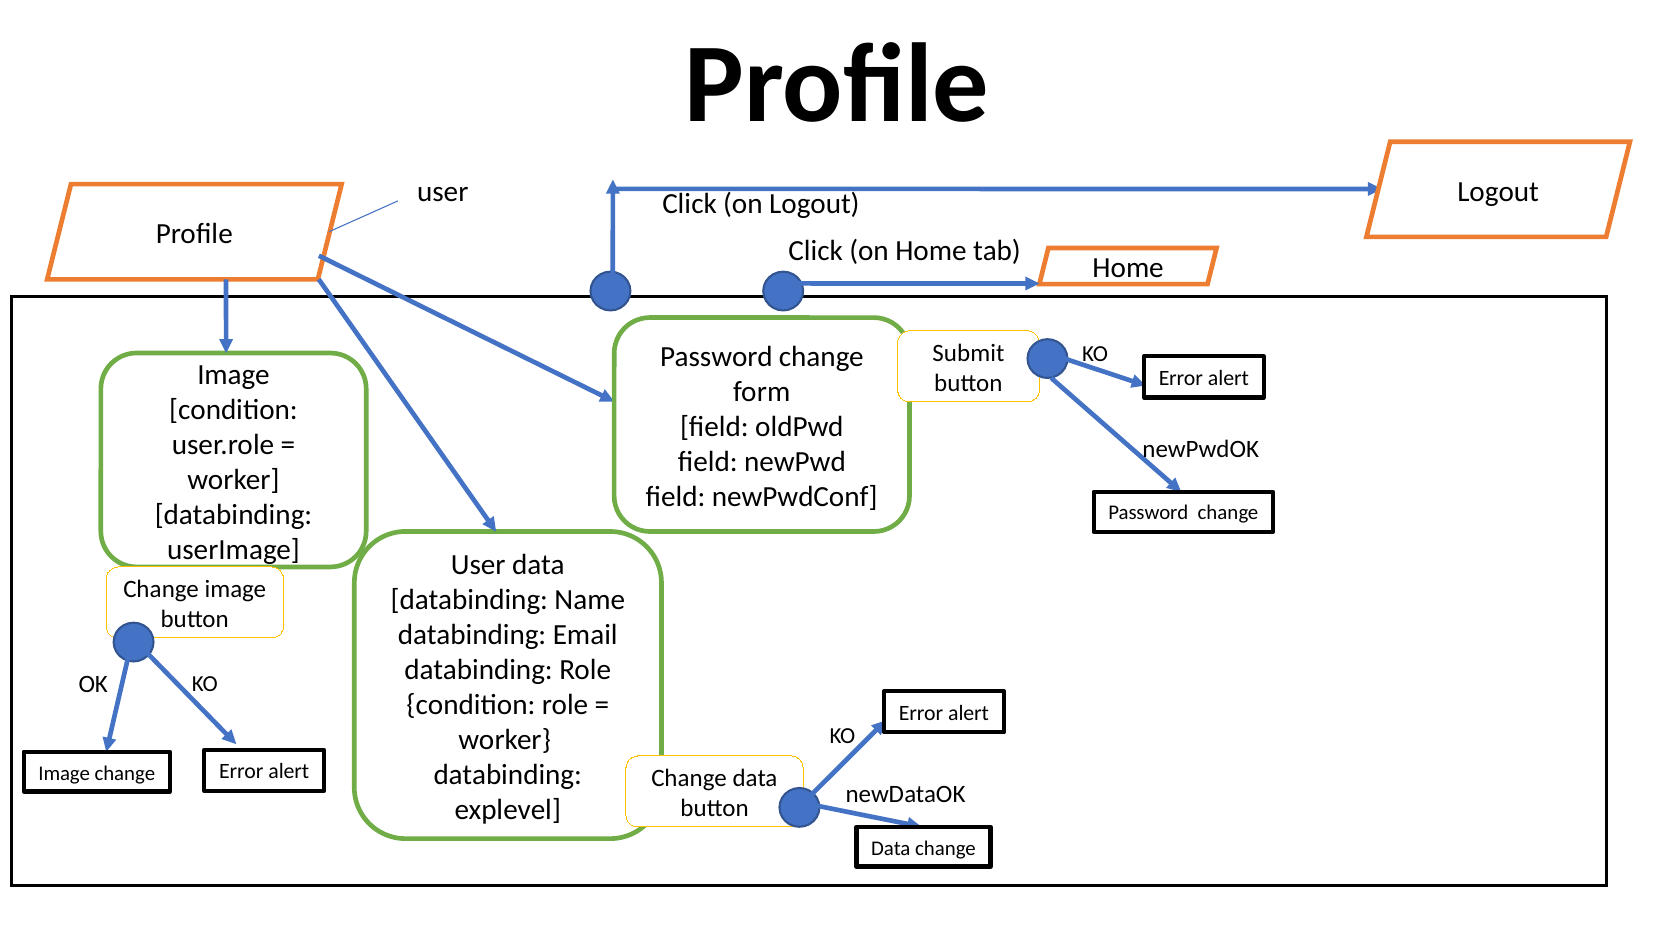

# Profile
Logout
user
Click (on Logout)
Profile
Click (on Home tab)
Home
Password change form
[field: oldPwd
field: newPwd
field: newPwdConf]
Submit button
KO
Image
[condition: user.role = worker]
[databinding: userImage]
Error alert
newPwdOK
Password change
User data
[databinding: Name
databinding: Email
databinding: Role
{condition: role = worker}
databinding: explevel]
Change image button
OK
KO
Error alert
KO
Error alert
Image change
Change data button
newDataOK
Data change